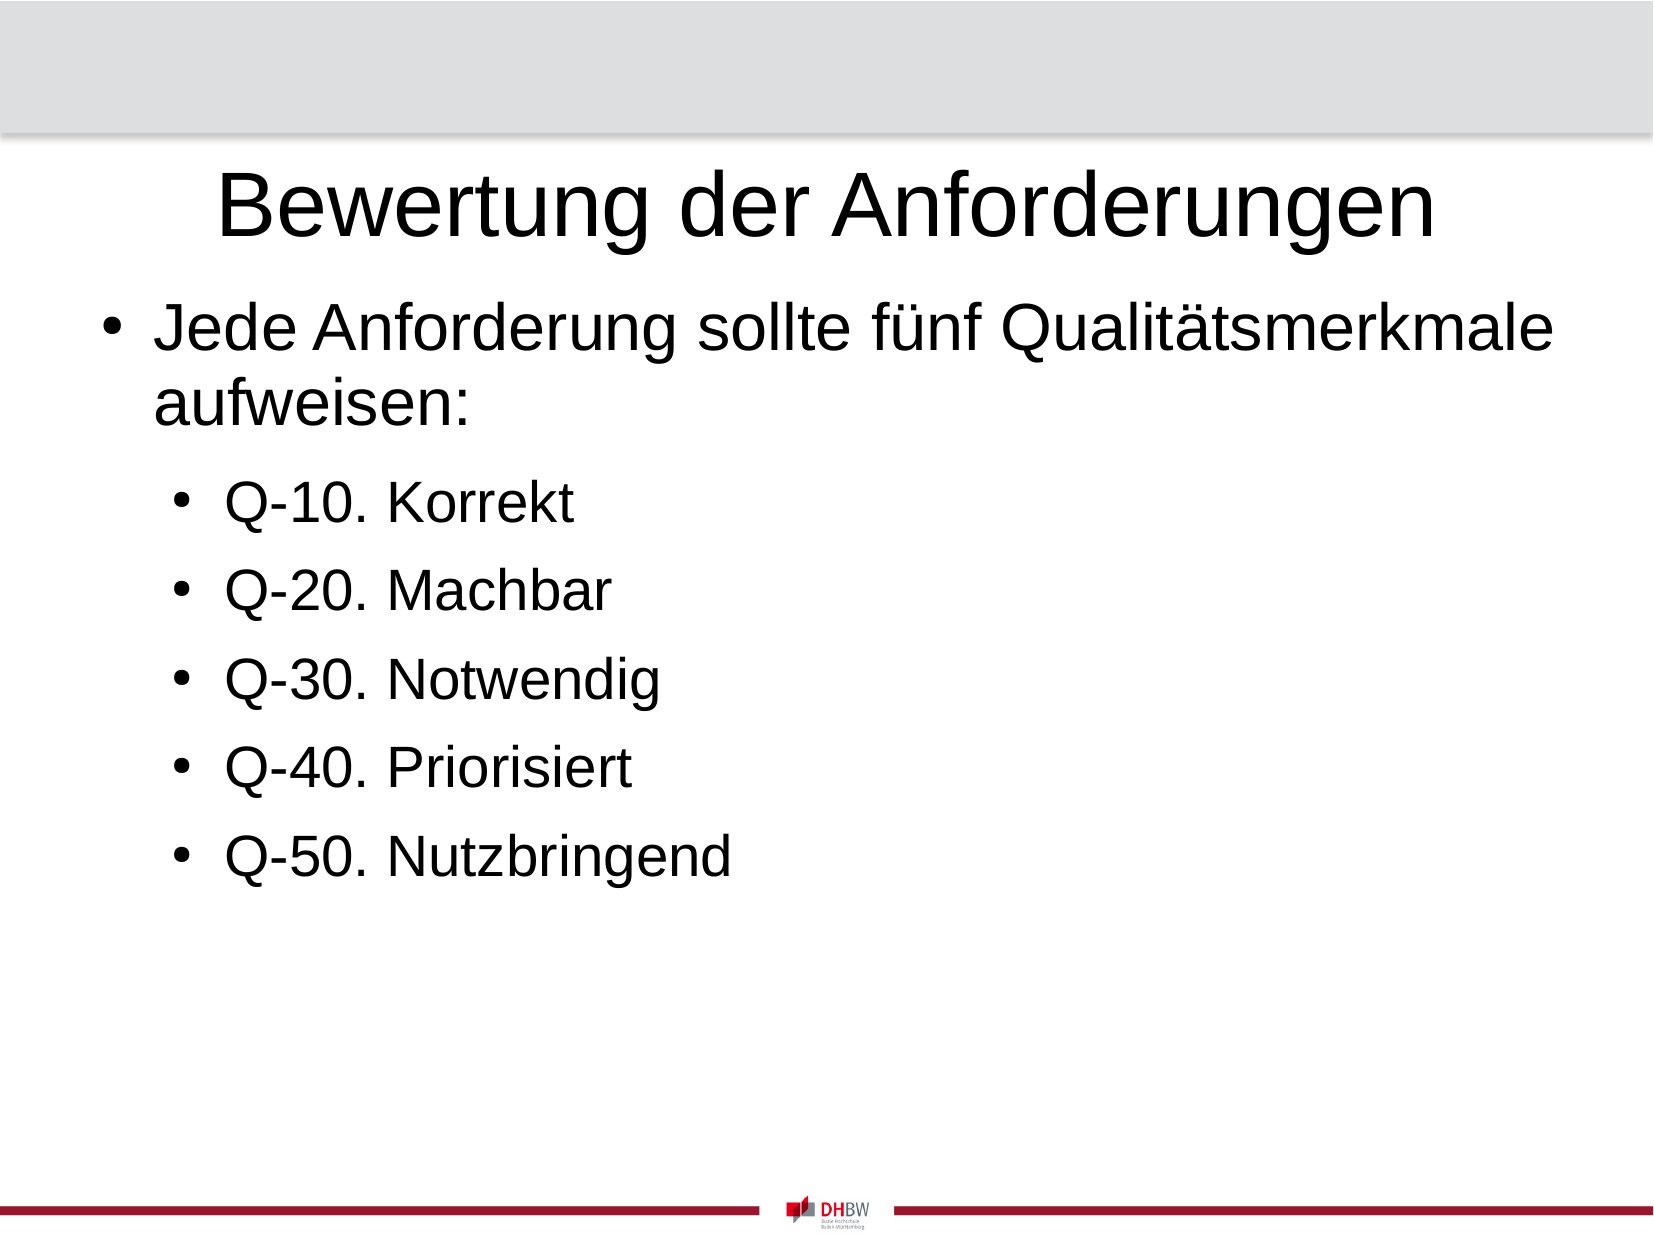

# Bewertung der Anforderungen
Jede Anforderung sollte fünf Qualitätsmerkmale aufweisen:
Q-10. Korrekt
Q-20. Machbar
Q-30. Notwendig
Q-40. Priorisiert
Q-50. Nutzbringend